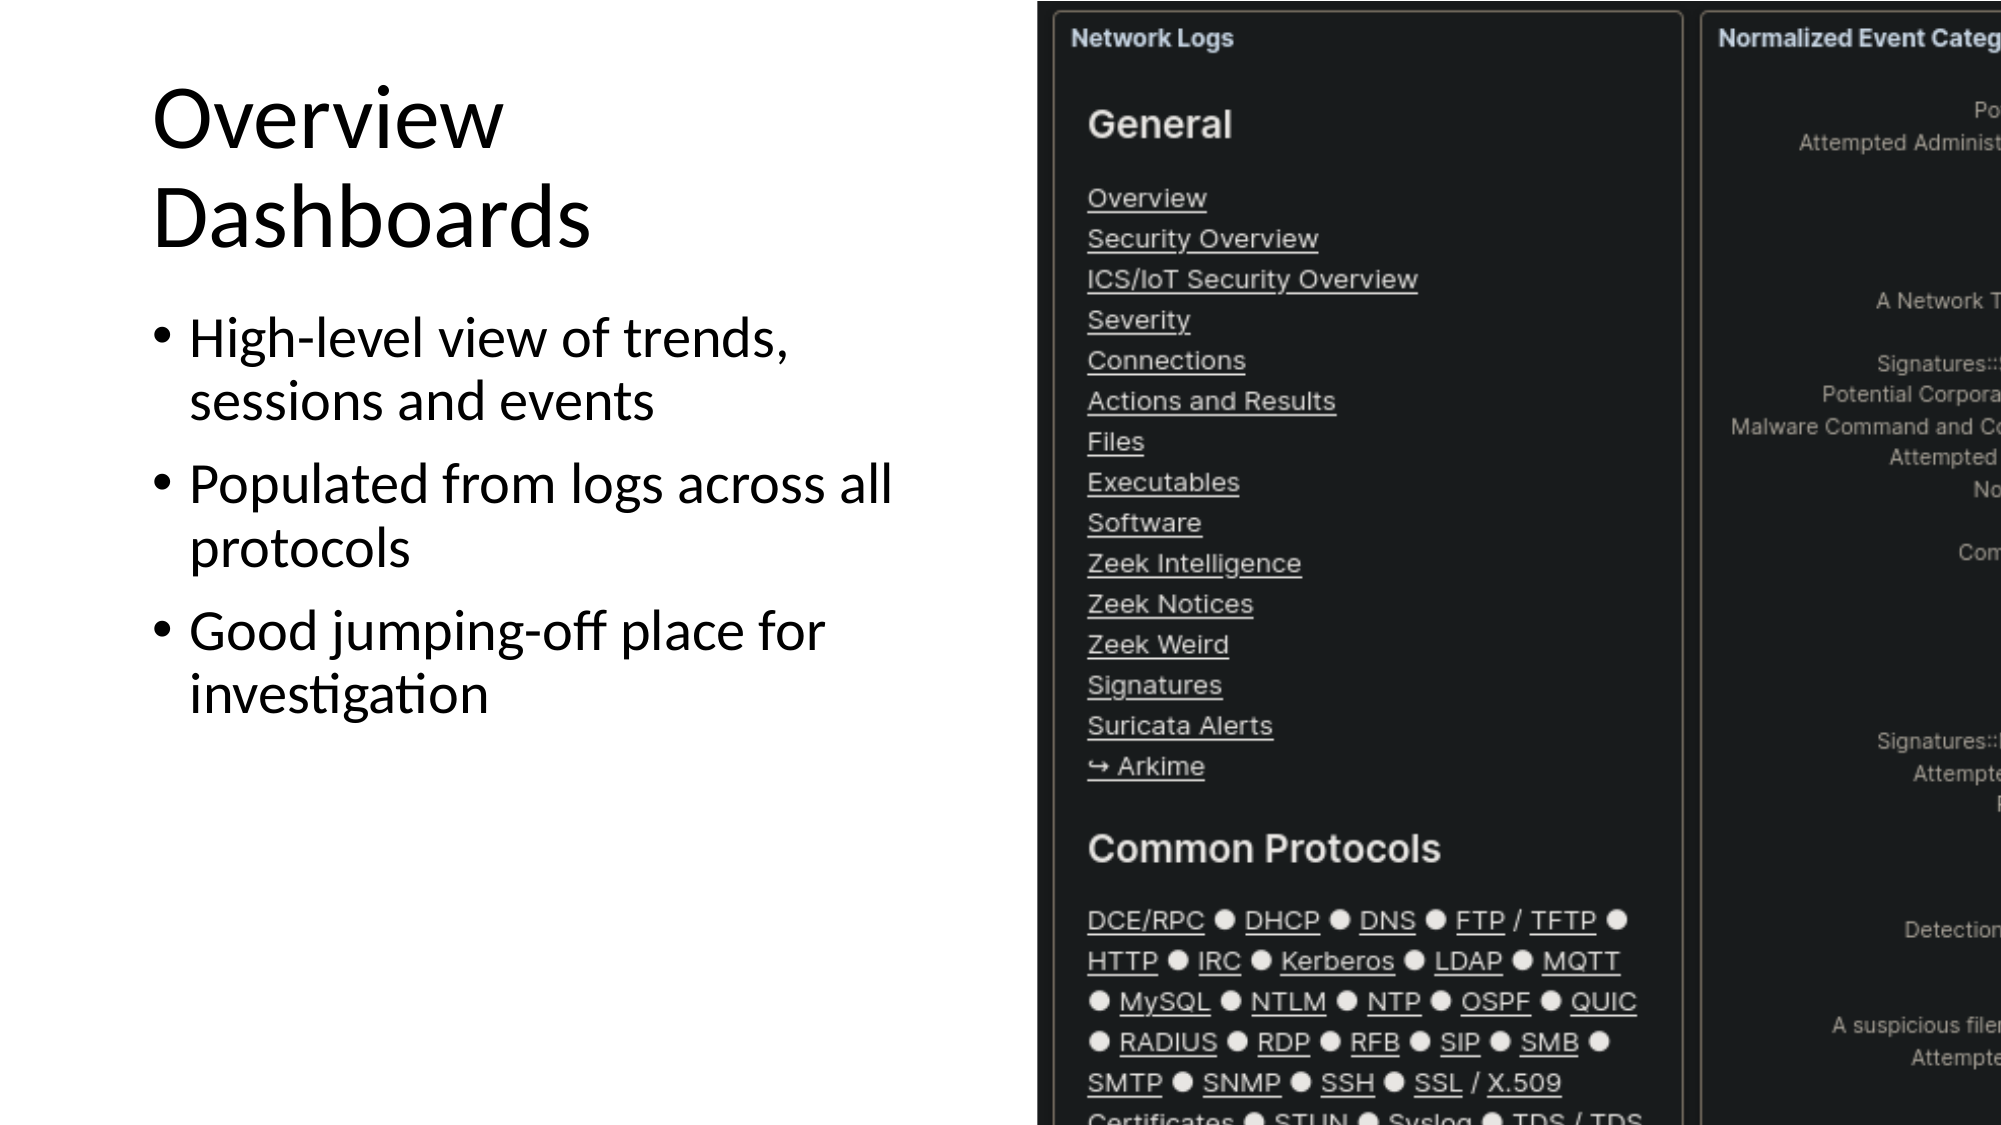

# Overview Dashboards
High-level view of trends, sessions and events
Populated from logs across all protocols
Good jumping-off place for investigation